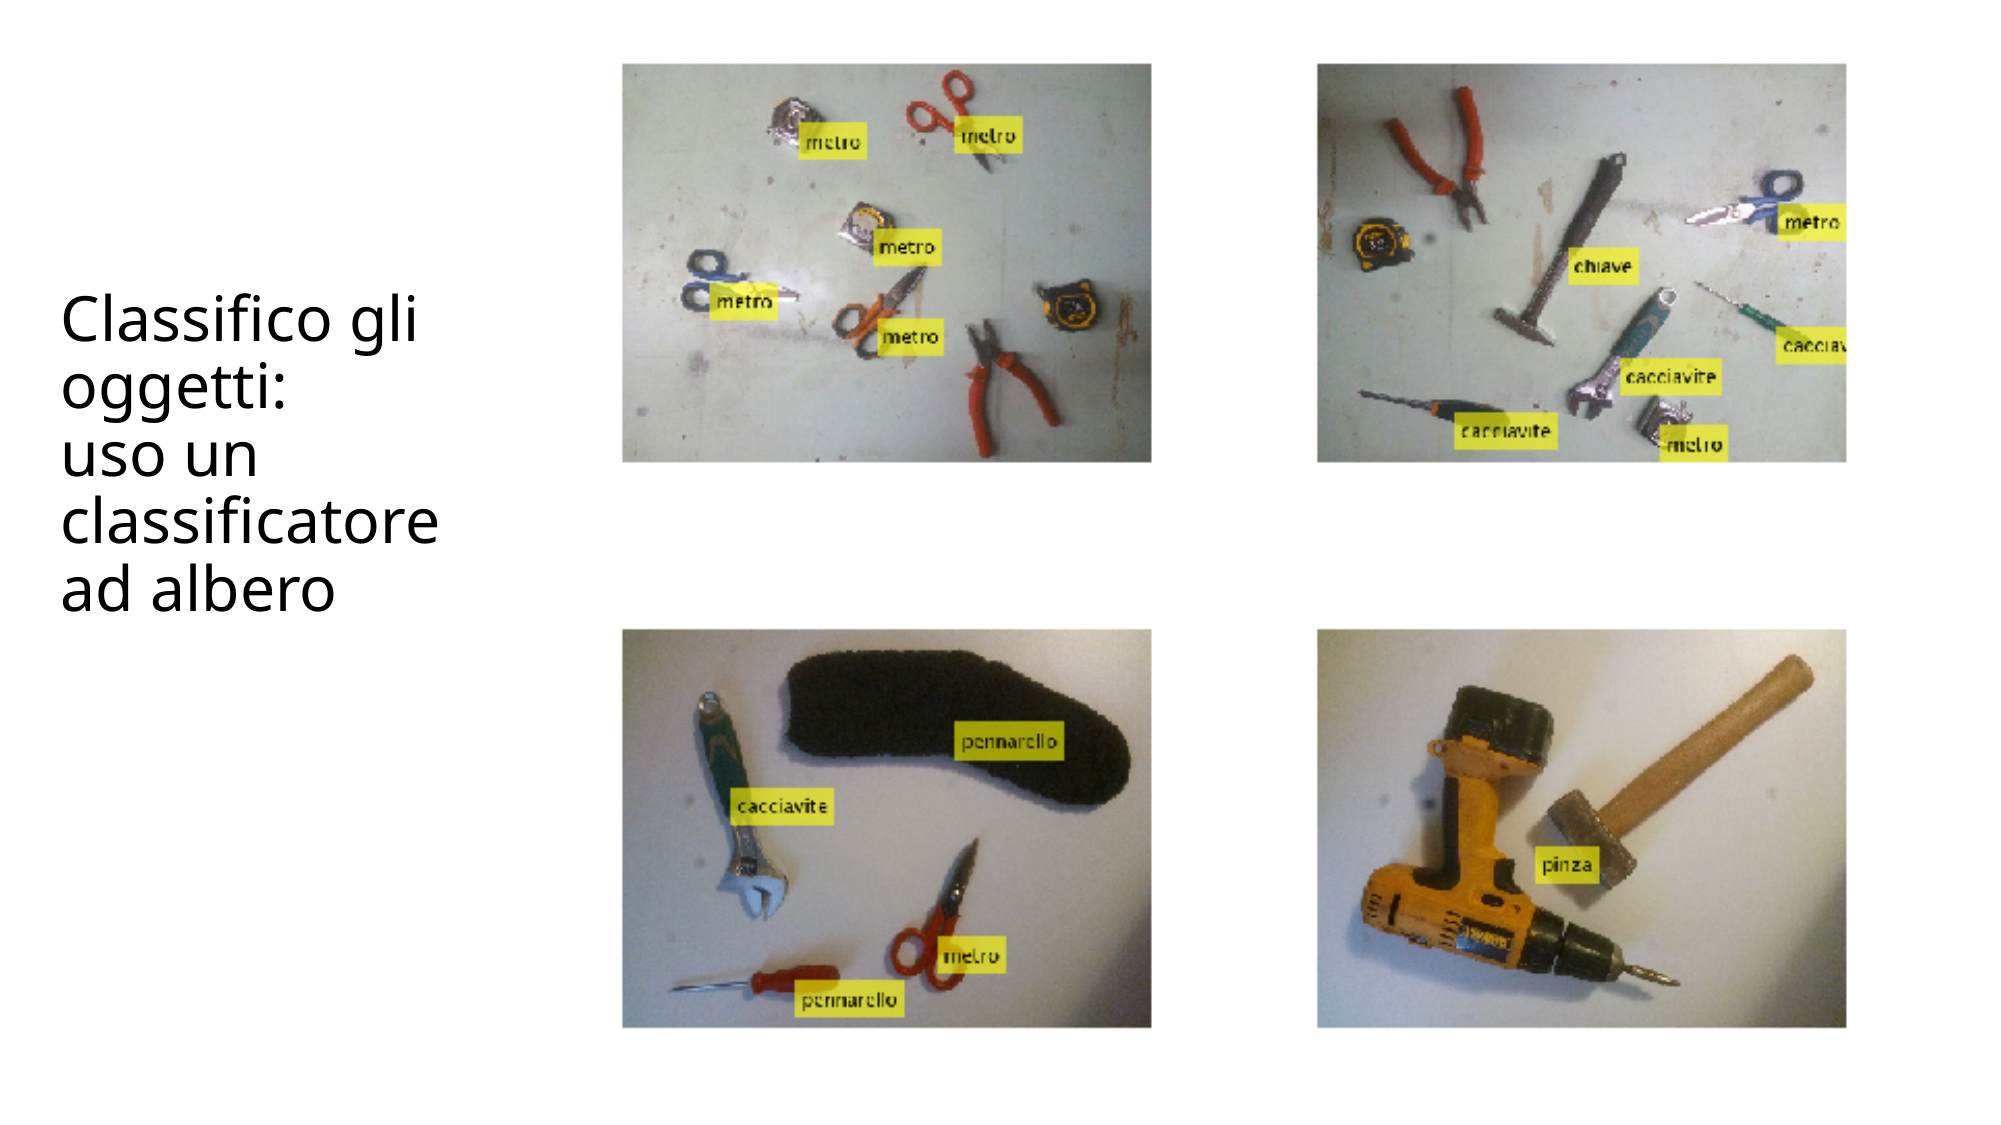

# Classifico gli oggetti: uso un classificatore ad albero